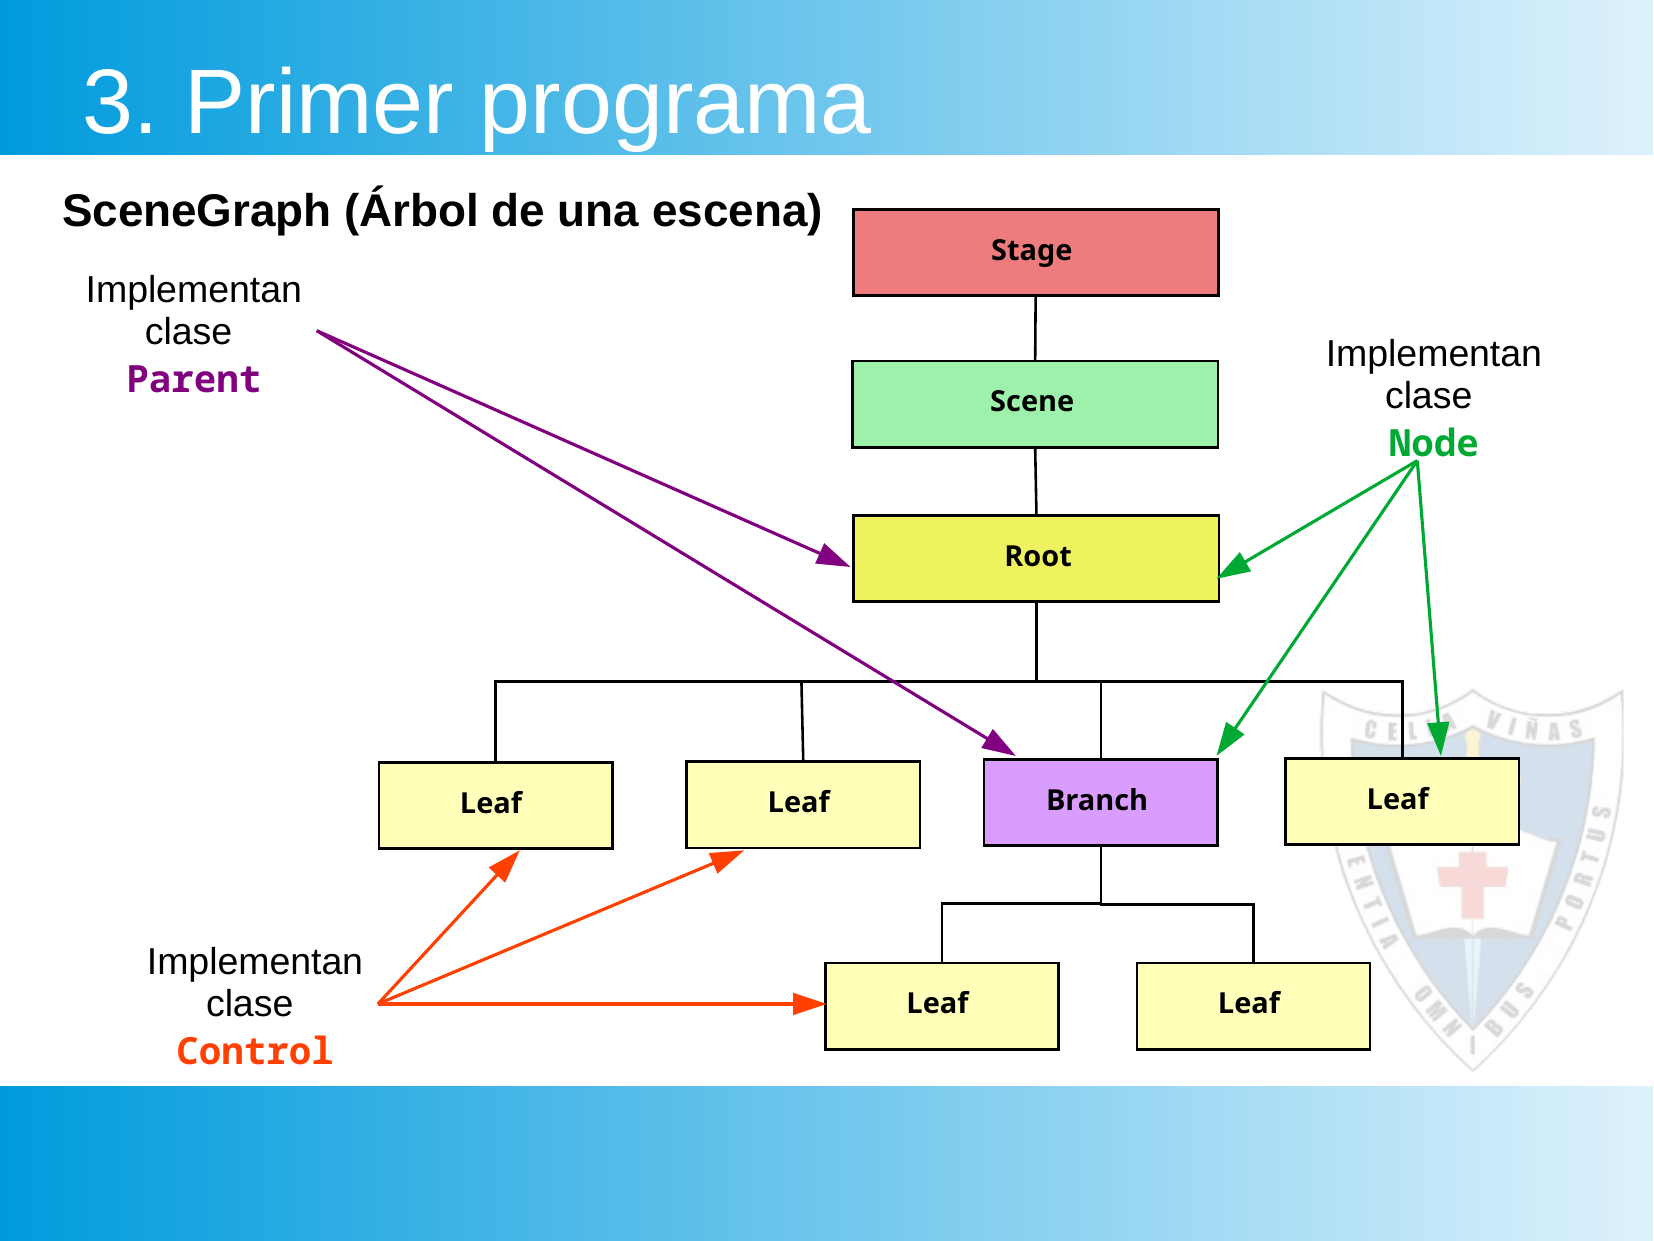

# 3. Primer programa
SceneGraph (Árbol de una escena)
Implementan
clase
Parent
Implementan
clase
Node
Implementan
clase
Control